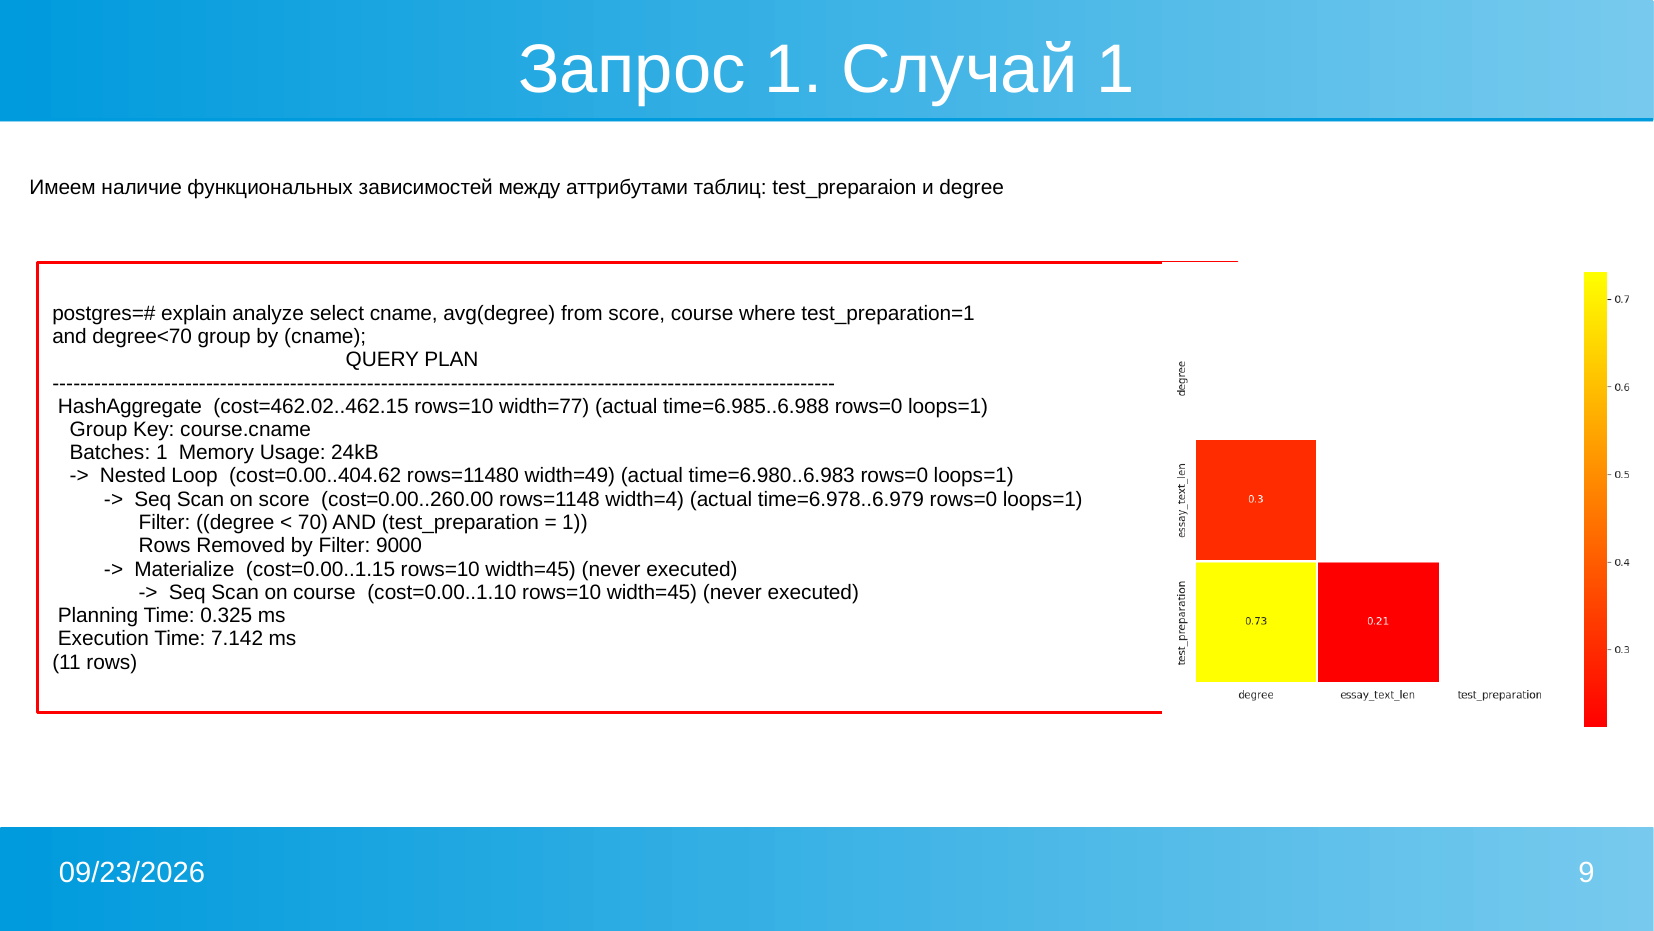

# Запрос 1. Случай 1
Имеем наличие функциональных зависимостей между аттрибутами таблиц: test_preparaion и degree
postgres=# explain analyze select cname, avg(degree) from score, course where test_preparation=1
and degree<70 group by (cname);
 QUERY PLAN
----------------------------------------------------------------------------------------------------------------
 HashAggregate (cost=462.02..462.15 rows=10 width=77) (actual time=6.985..6.988 rows=0 loops=1)
 Group Key: course.cname
 Batches: 1 Memory Usage: 24kB
 -> Nested Loop (cost=0.00..404.62 rows=11480 width=49) (actual time=6.980..6.983 rows=0 loops=1)
 -> Seq Scan on score (cost=0.00..260.00 rows=1148 width=4) (actual time=6.978..6.979 rows=0 loops=1)
 Filter: ((degree < 70) AND (test_preparation = 1))
 Rows Removed by Filter: 9000
 -> Materialize (cost=0.00..1.15 rows=10 width=45) (never executed)
 -> Seq Scan on course (cost=0.00..1.10 rows=10 width=45) (never executed)
 Planning Time: 0.325 ms
 Execution Time: 7.142 ms
(11 rows)
9